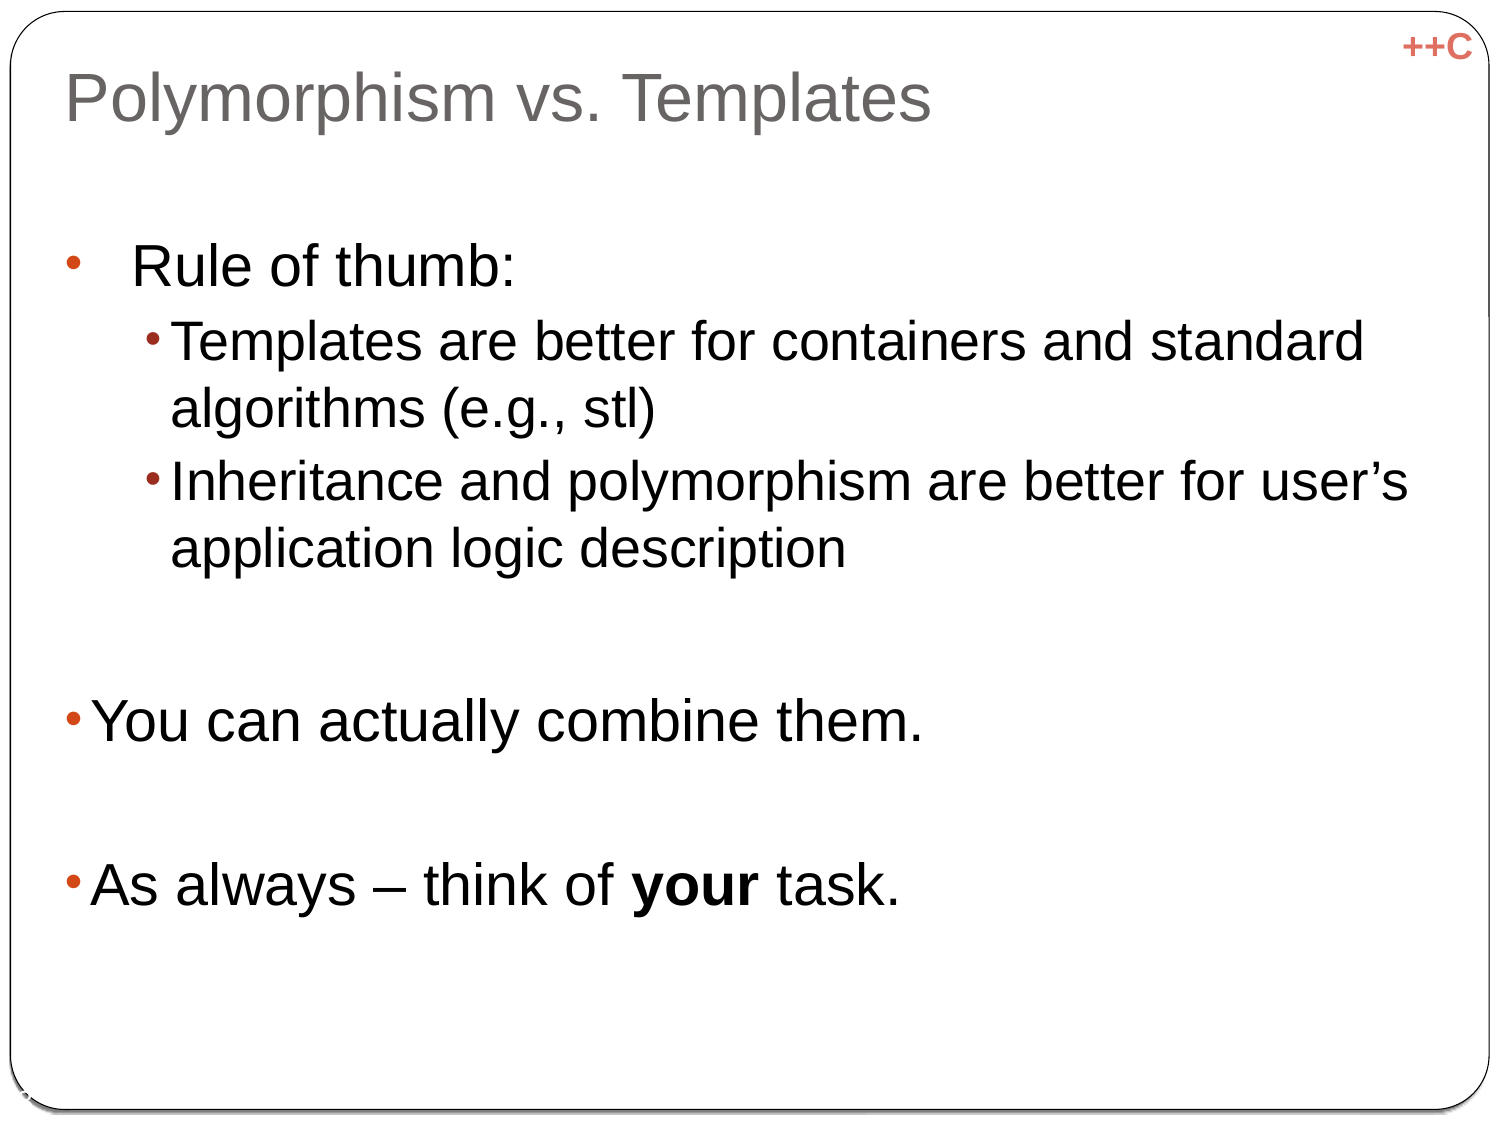

# Polymorphism vs. Templates
Rule of thumb:
Templates are better for containers and standard algorithms (e.g., stl)
Inheritance and polymorphism are better for user’s application logic description
You can actually combine them.
As always – think of your task.